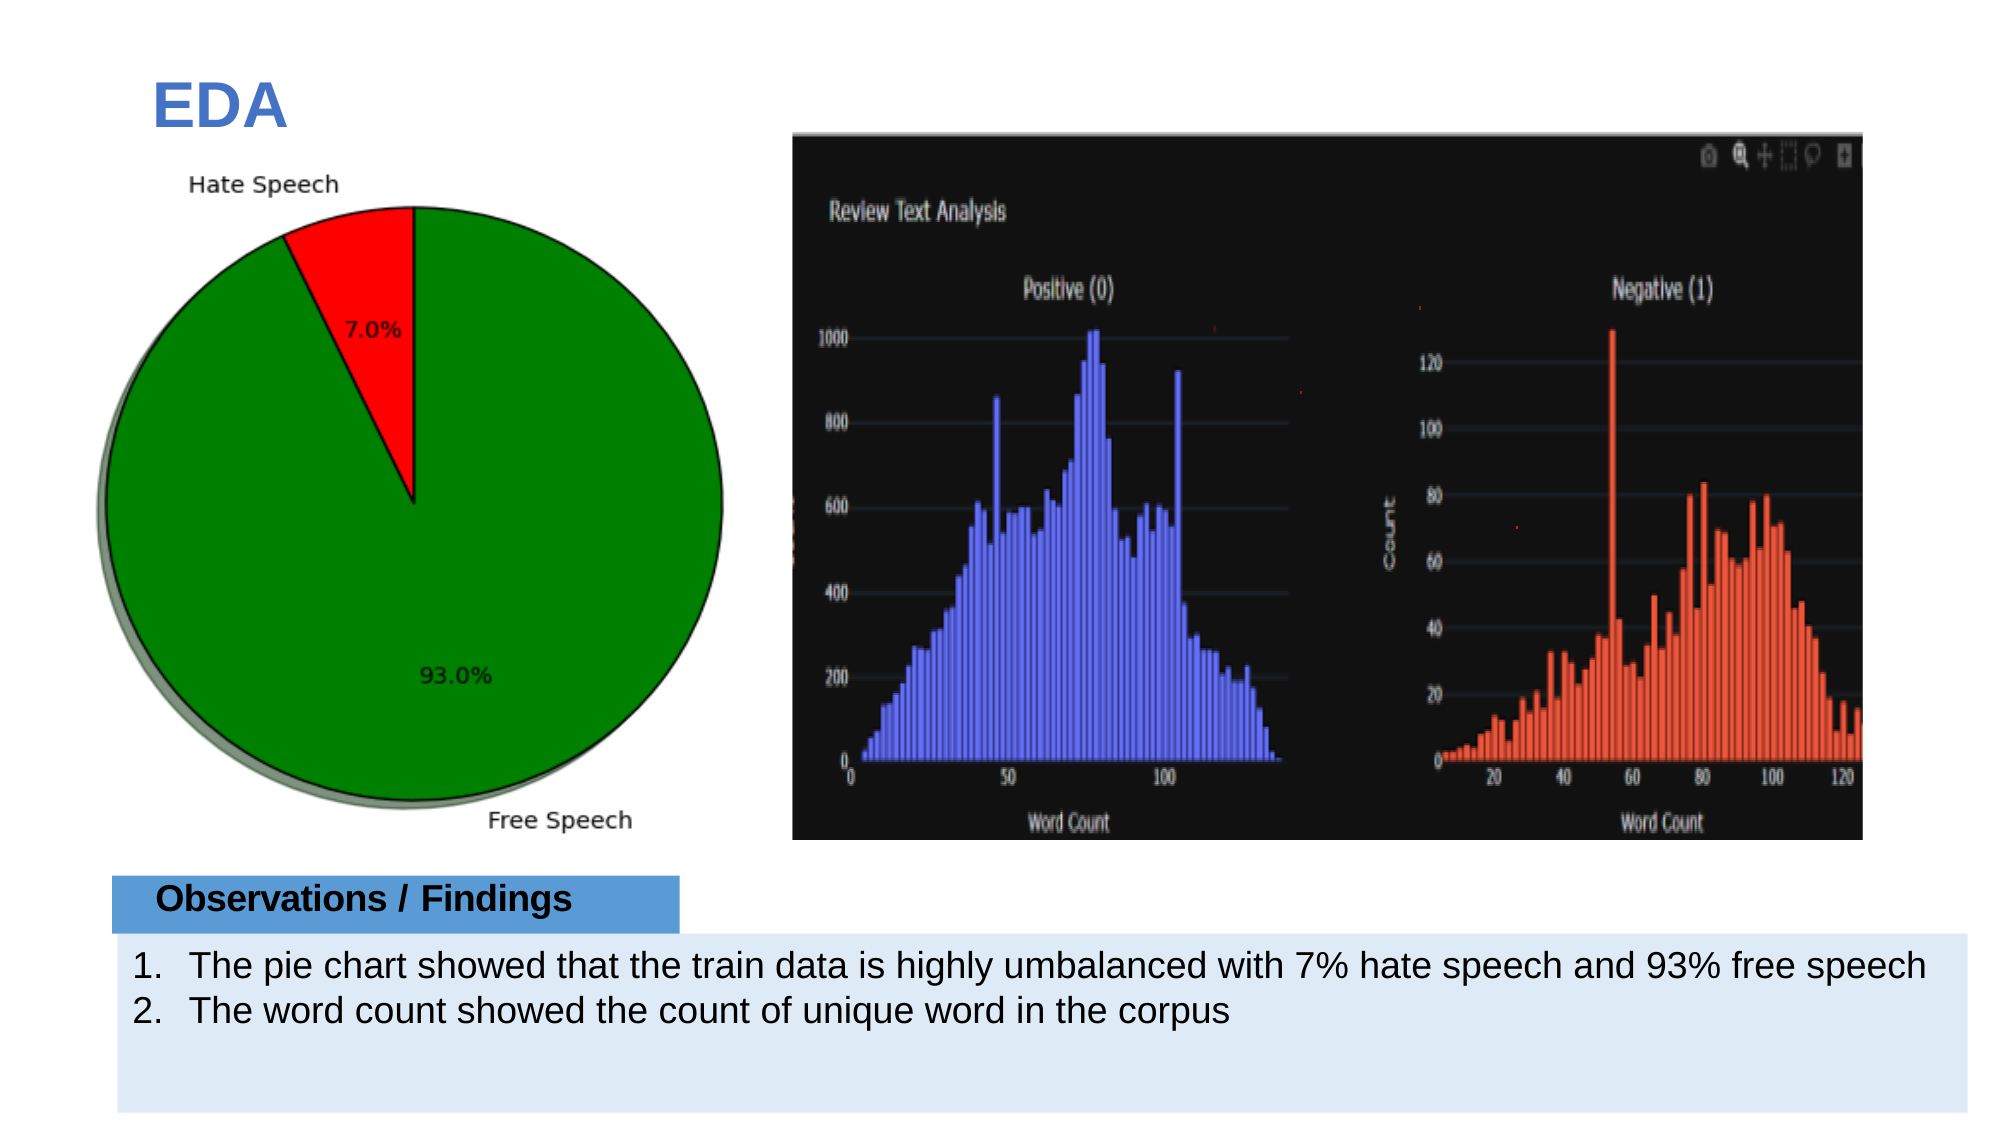

# EDA
Observations / Findings
The pie chart showed that the train data is highly umbalanced with 7% hate speech and 93% free speech
The word count showed the count of unique word in the corpus